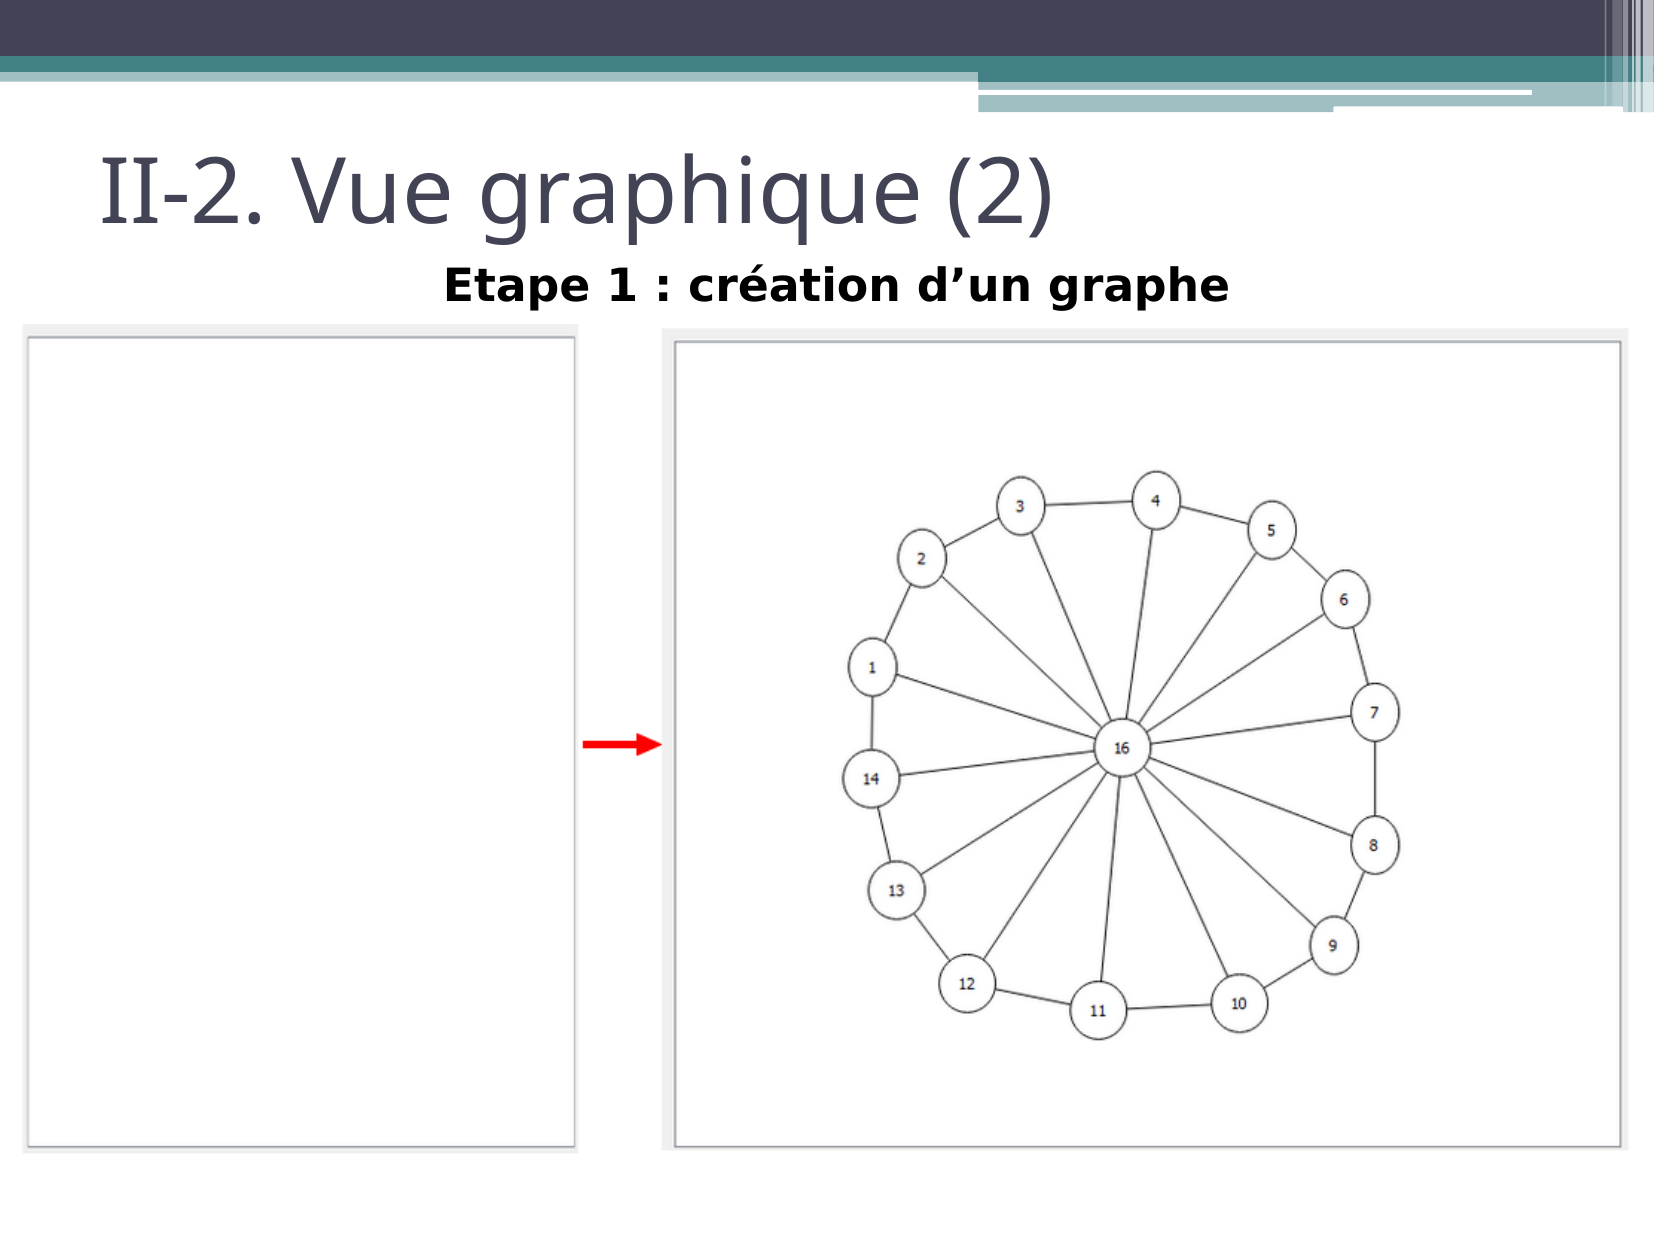

# II-2. Vue graphique (2)
Etape 1 : création d’un graphe